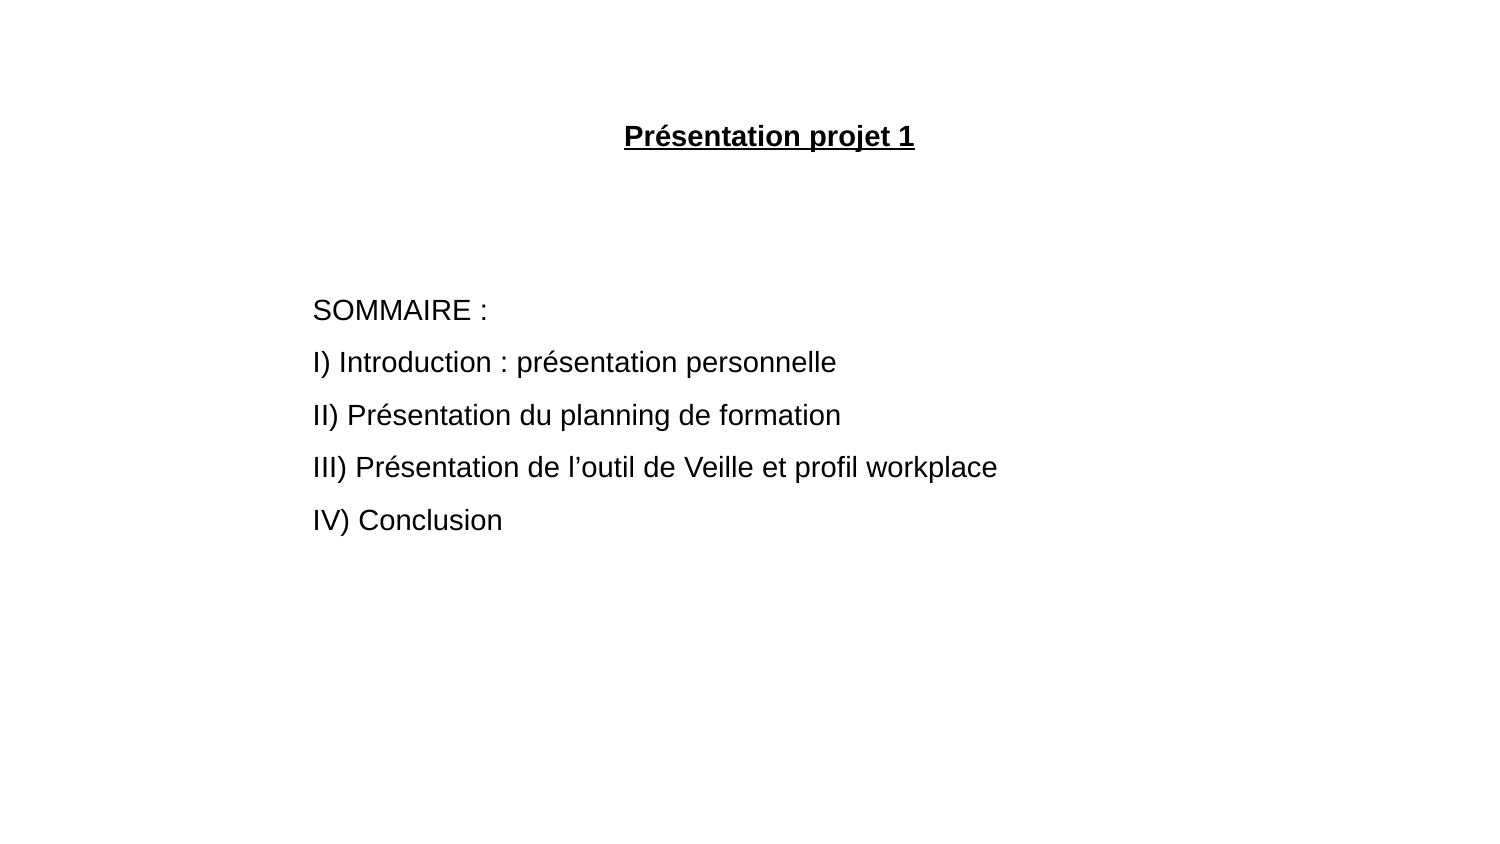

# Présentation projet 1
SOMMAIRE :
I) Introduction : présentation personnelle
II) Présentation du planning de formation
III) Présentation de l’outil de Veille et profil workplace
IV) Conclusion